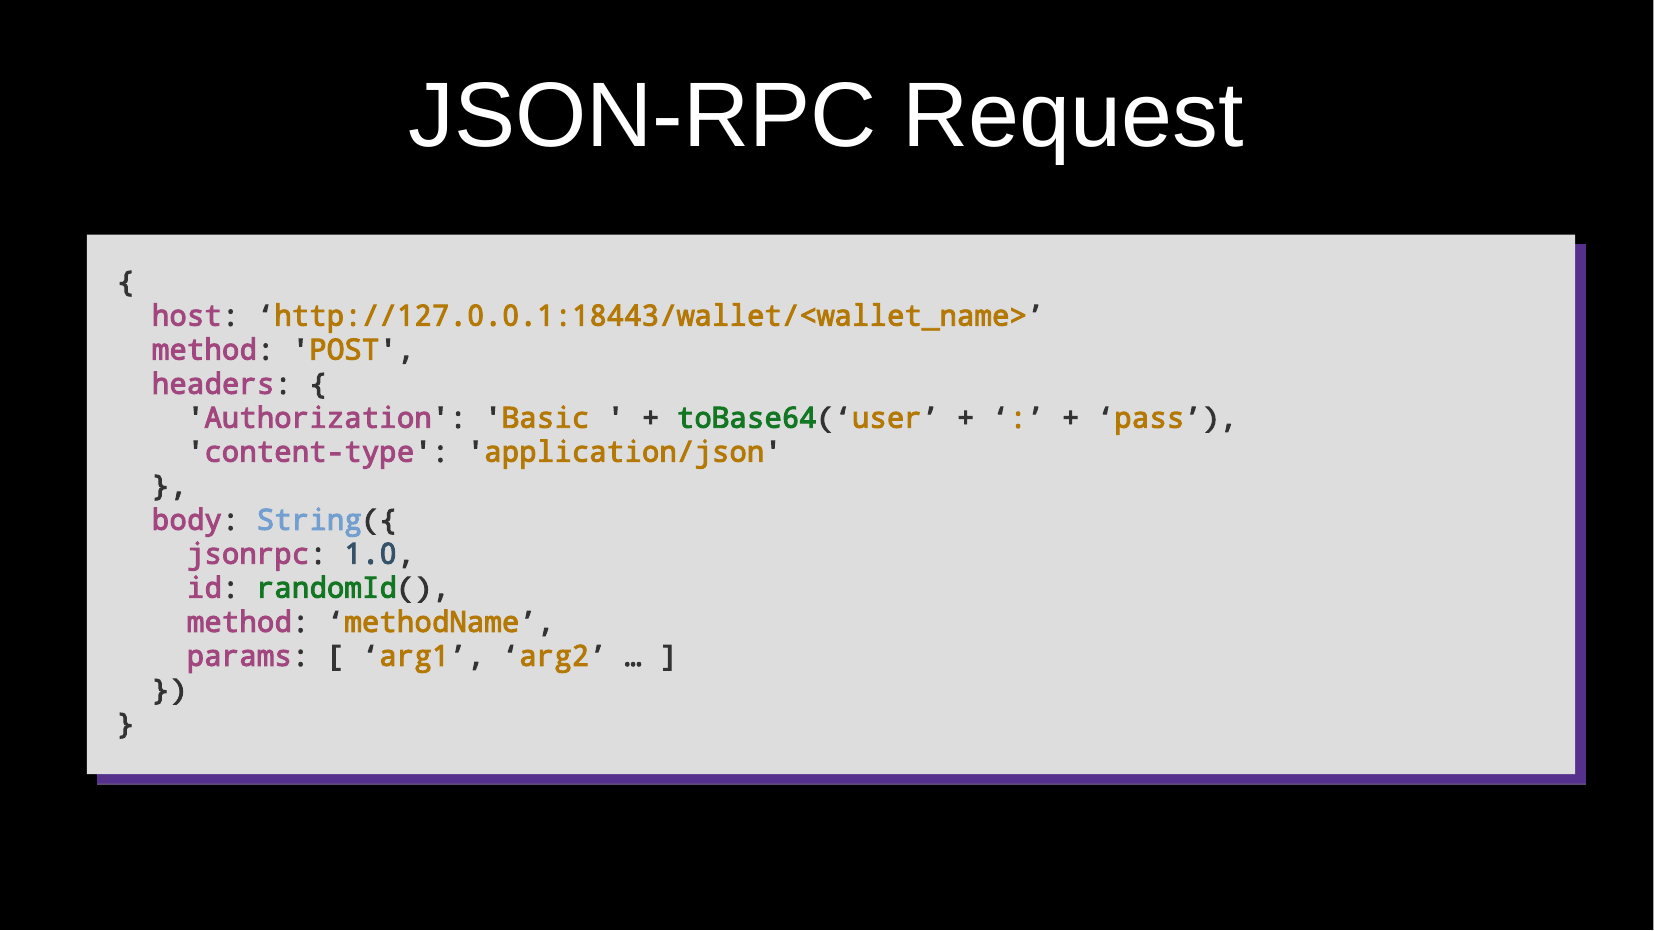

# JSON-RPC Request
{
 host: ‘http://127.0.0.1:18443/wallet/<wallet_name>’
 method: 'POST',
 headers: {
 'Authorization': 'Basic ' + toBase64(‘user’ + ‘:’ + ‘pass’),
 'content-type': 'application/json'
 },
 body: String({
 jsonrpc: 1.0,
 id: randomId(),
 method: ‘methodName’,
 params: [ ‘arg1’, ‘arg2’ … ]
 })
}